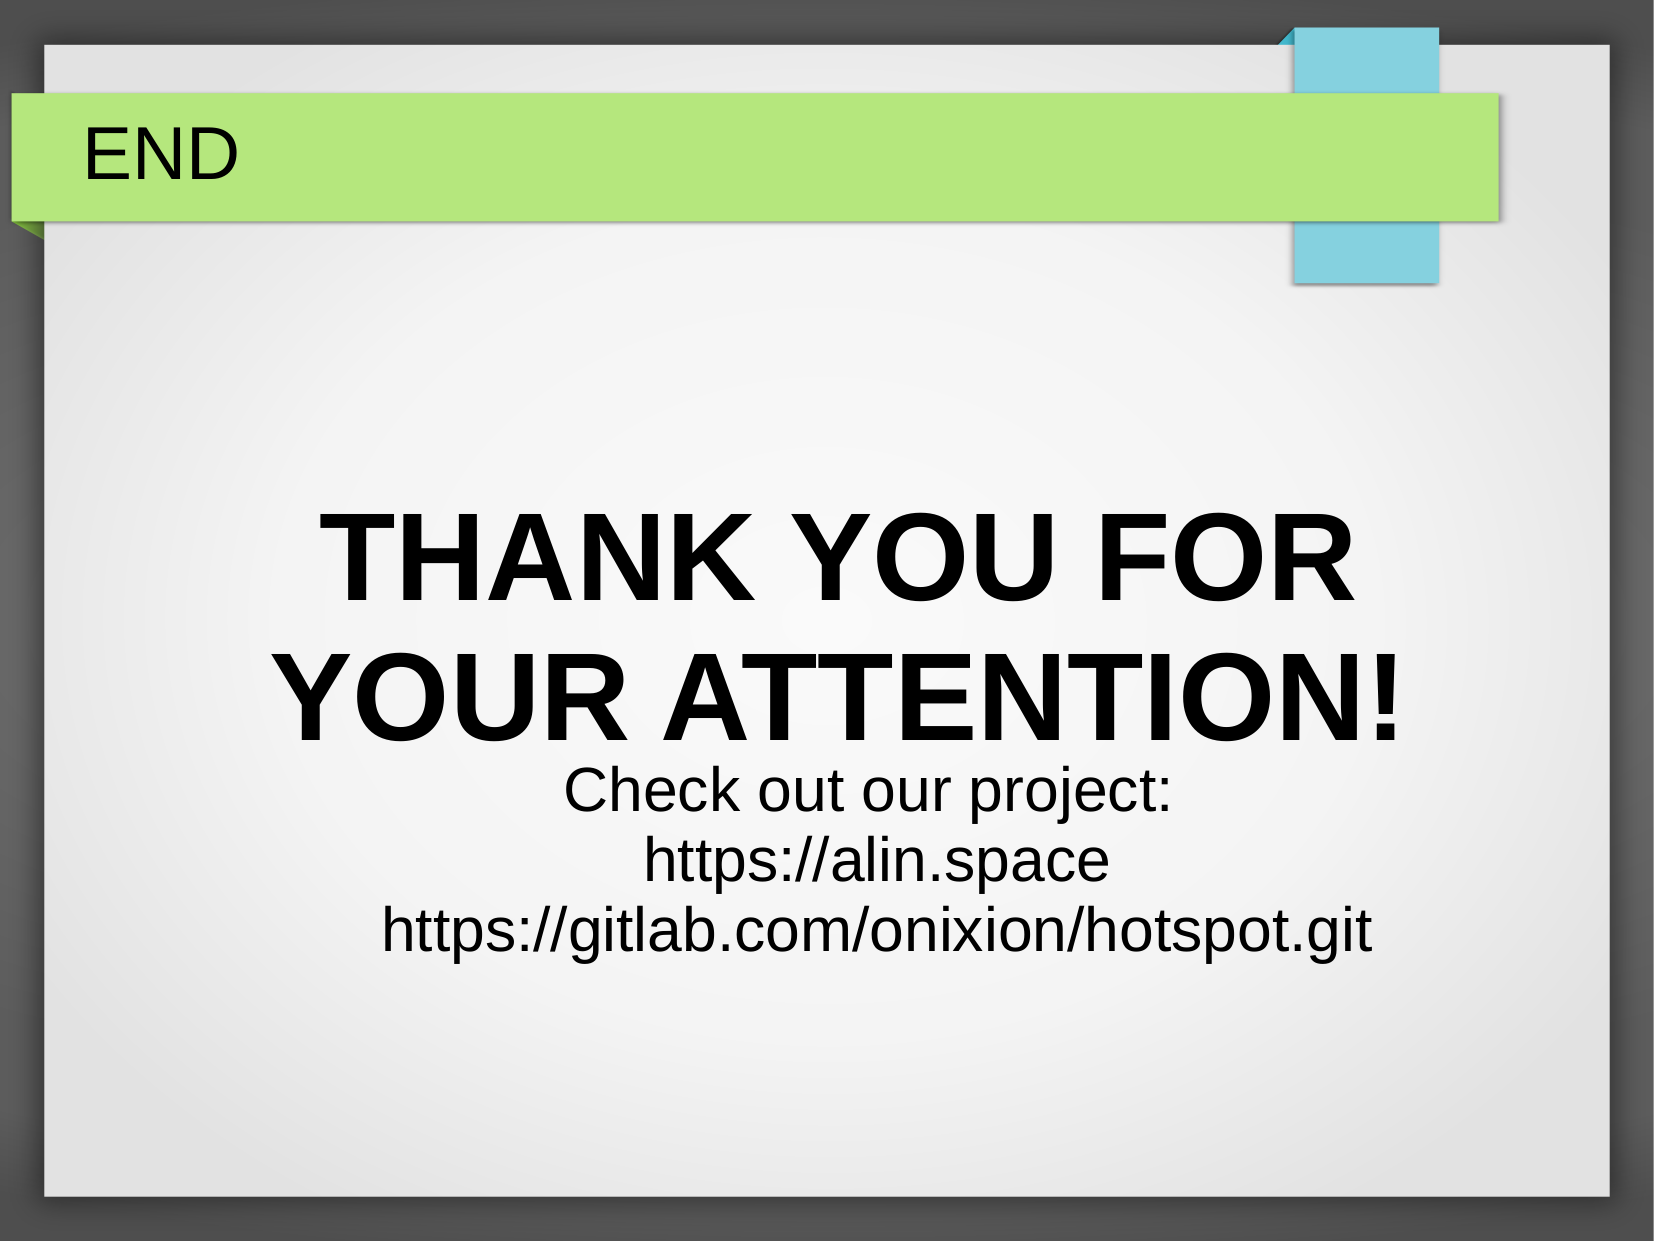

# END
THANK YOU FOR
YOUR ATTENTION!
Check out our project:
https://alin.space
https://gitlab.com/onixion/hotspot.git